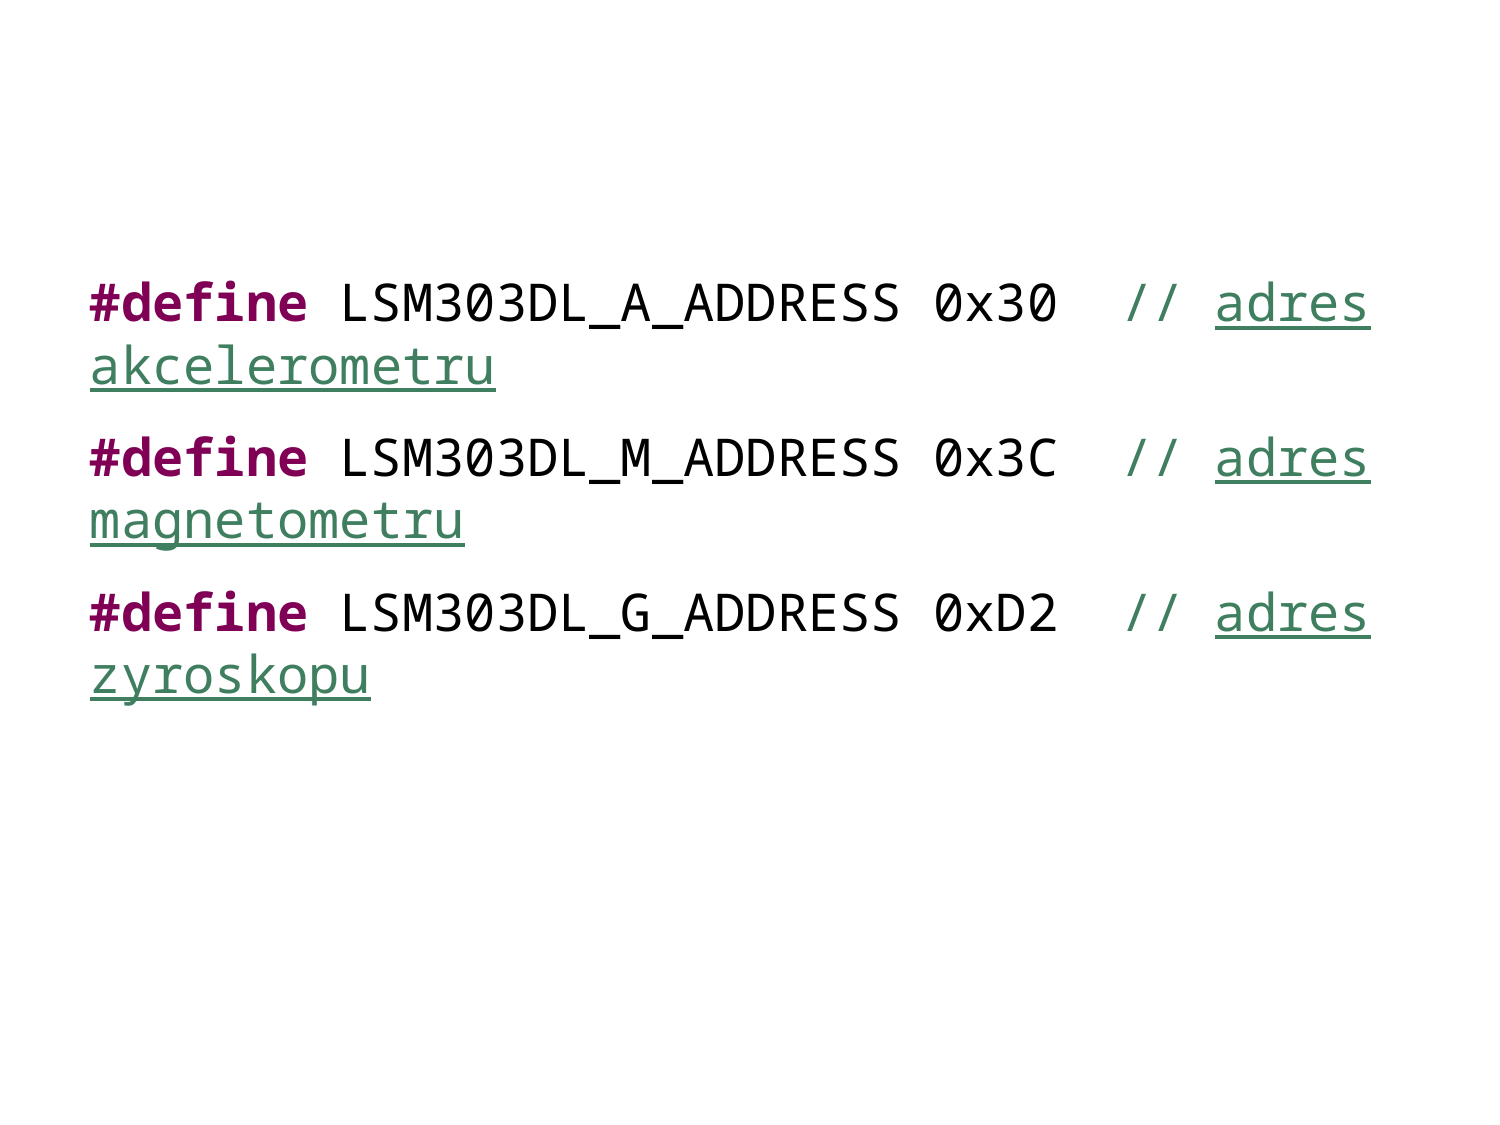

#
#define LSM303DL_A_ADDRESS 0x30 // adres akcelerometru
#define LSM303DL_M_ADDRESS 0x3C // adres magnetometru
#define LSM303DL_G_ADDRESS 0xD2 // adres zyroskopu